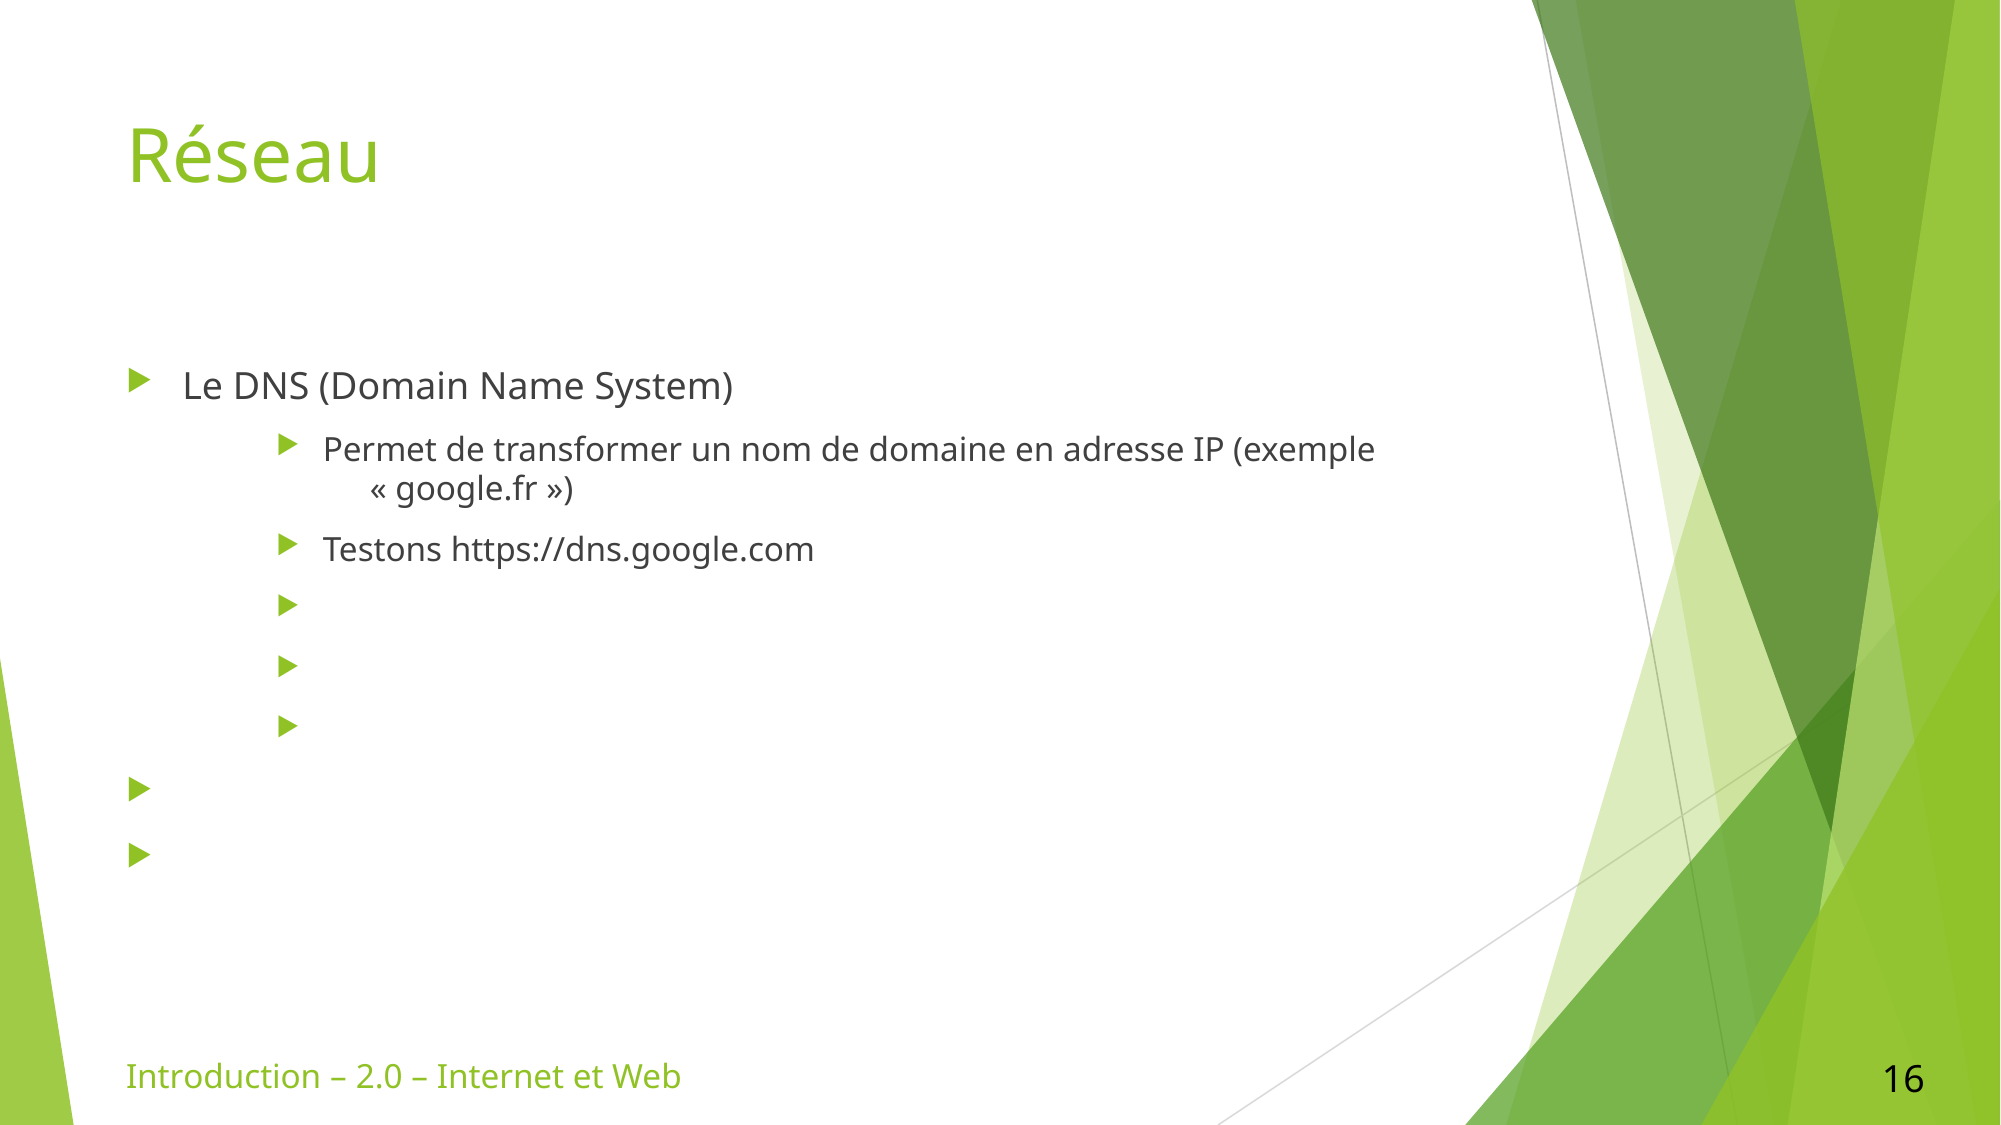

# Réseau
Le DNS (Domain Name System)
Permet de transformer un nom de domaine en adresse IP (exemple « google.fr »)
Testons https://dns.google.com
Introduction – 2.0 – Internet et Web